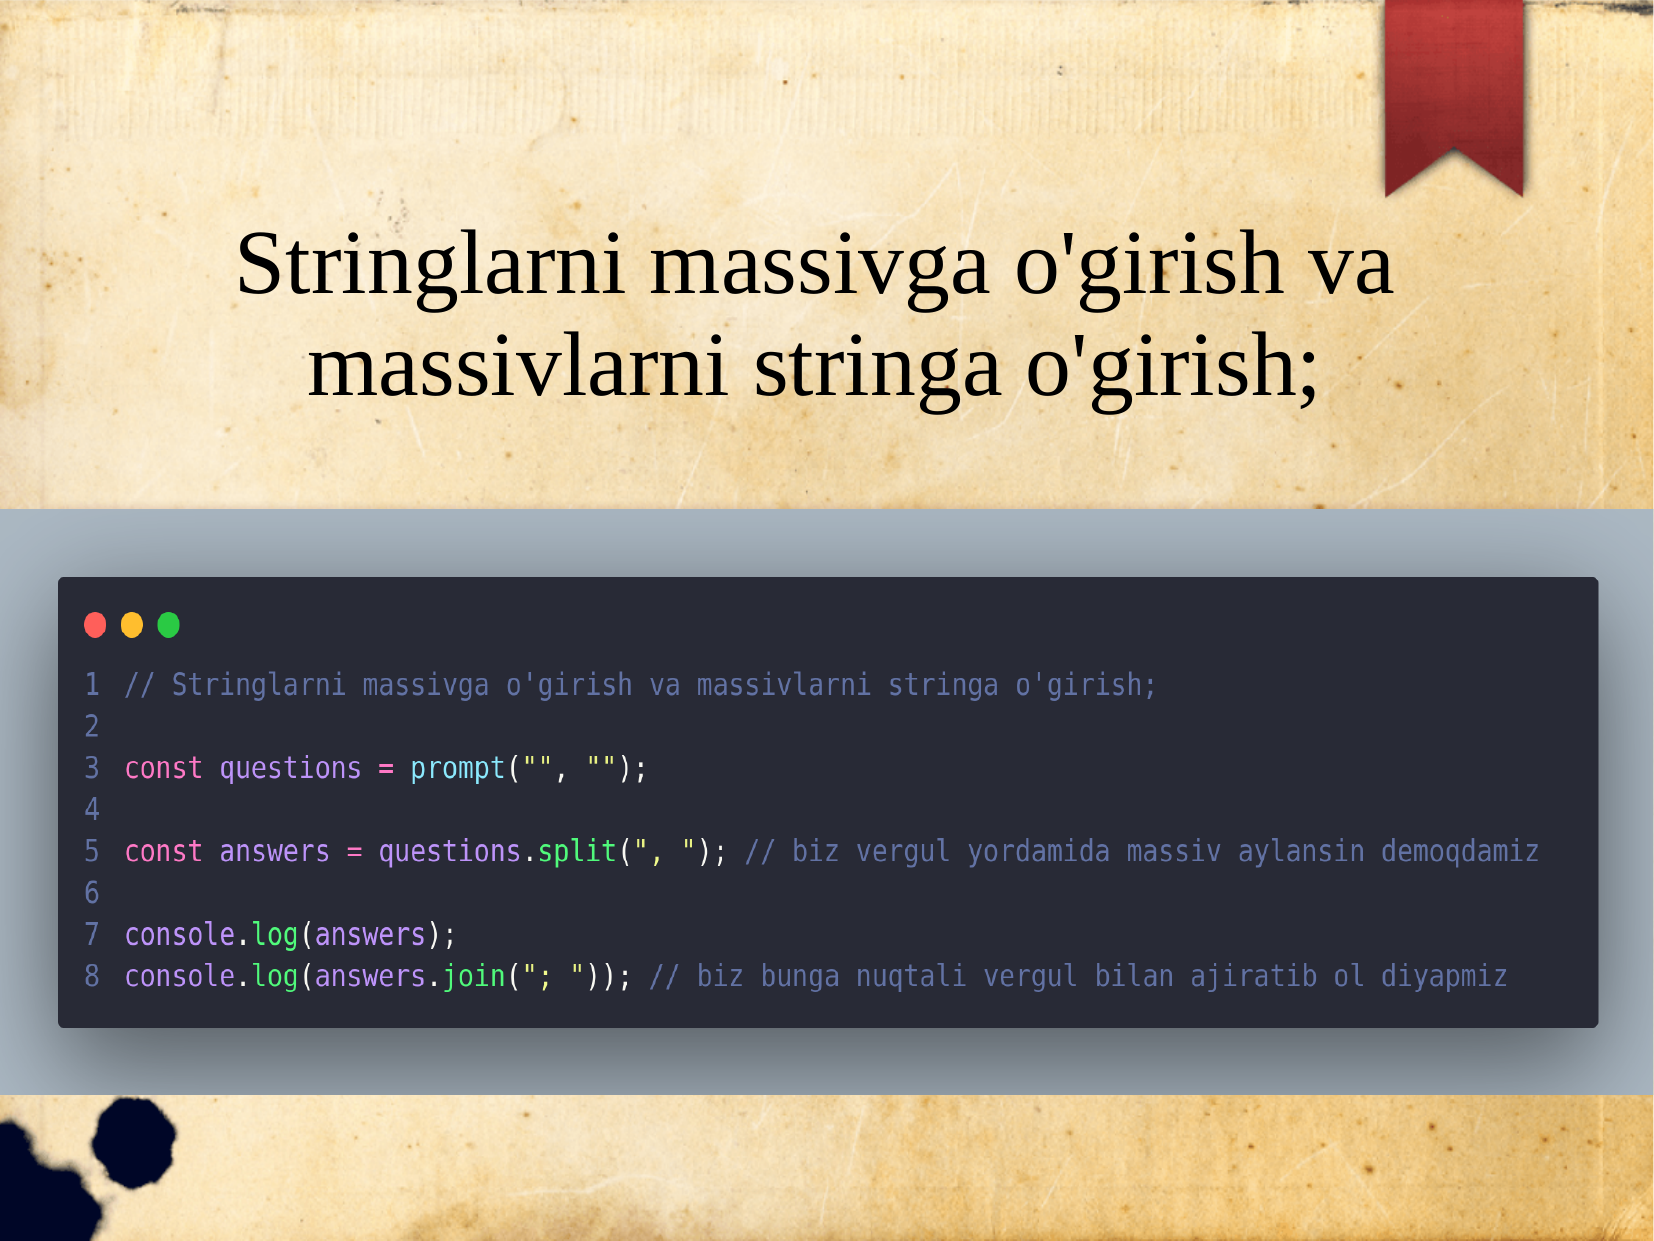

# Stringlarni massivga o'girish va massivlarni stringa o'girish;